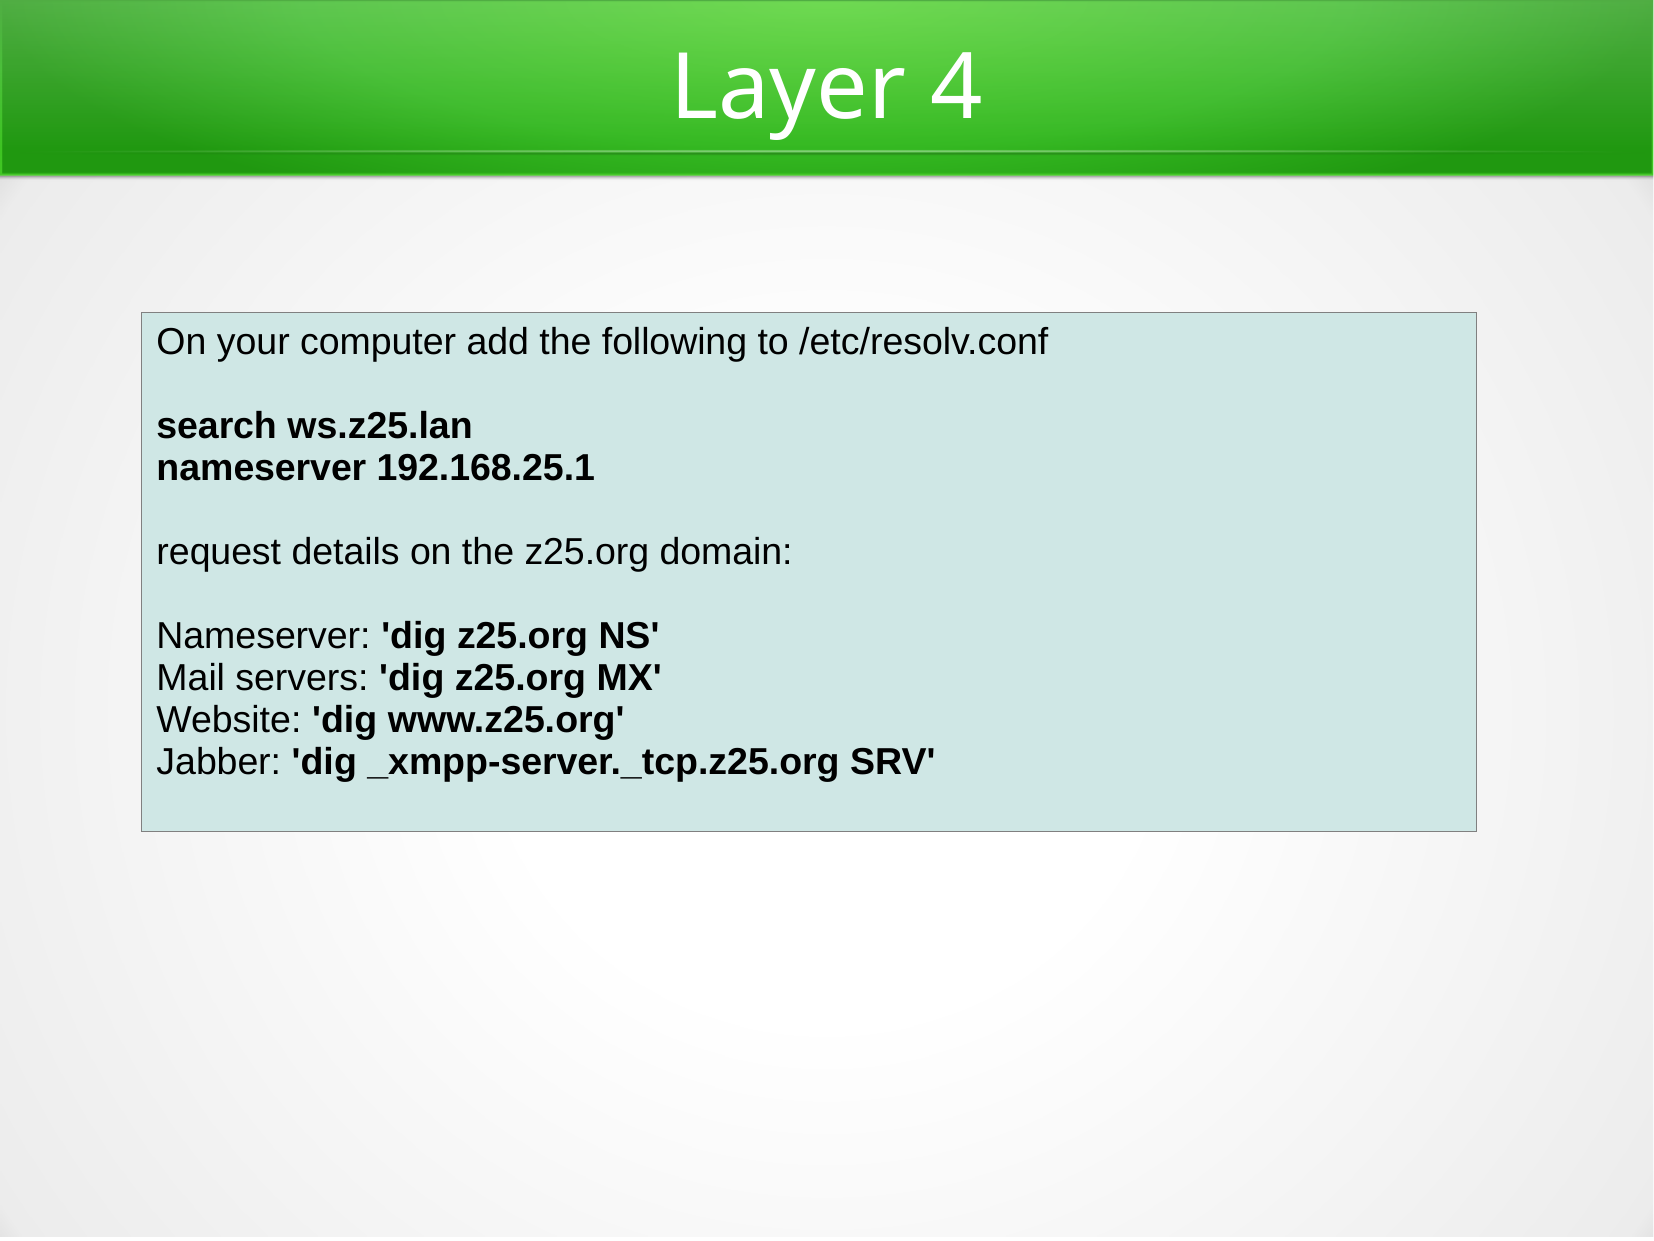

# Layer 4
On your computer add the following to /etc/resolv.conf
search ws.z25.lan
nameserver 192.168.25.1
request details on the z25.org domain:
Nameserver: 'dig z25.org NS'
Mail servers: 'dig z25.org MX'
Website: 'dig www.z25.org'
Jabber: 'dig _xmpp-server._tcp.z25.org SRV'